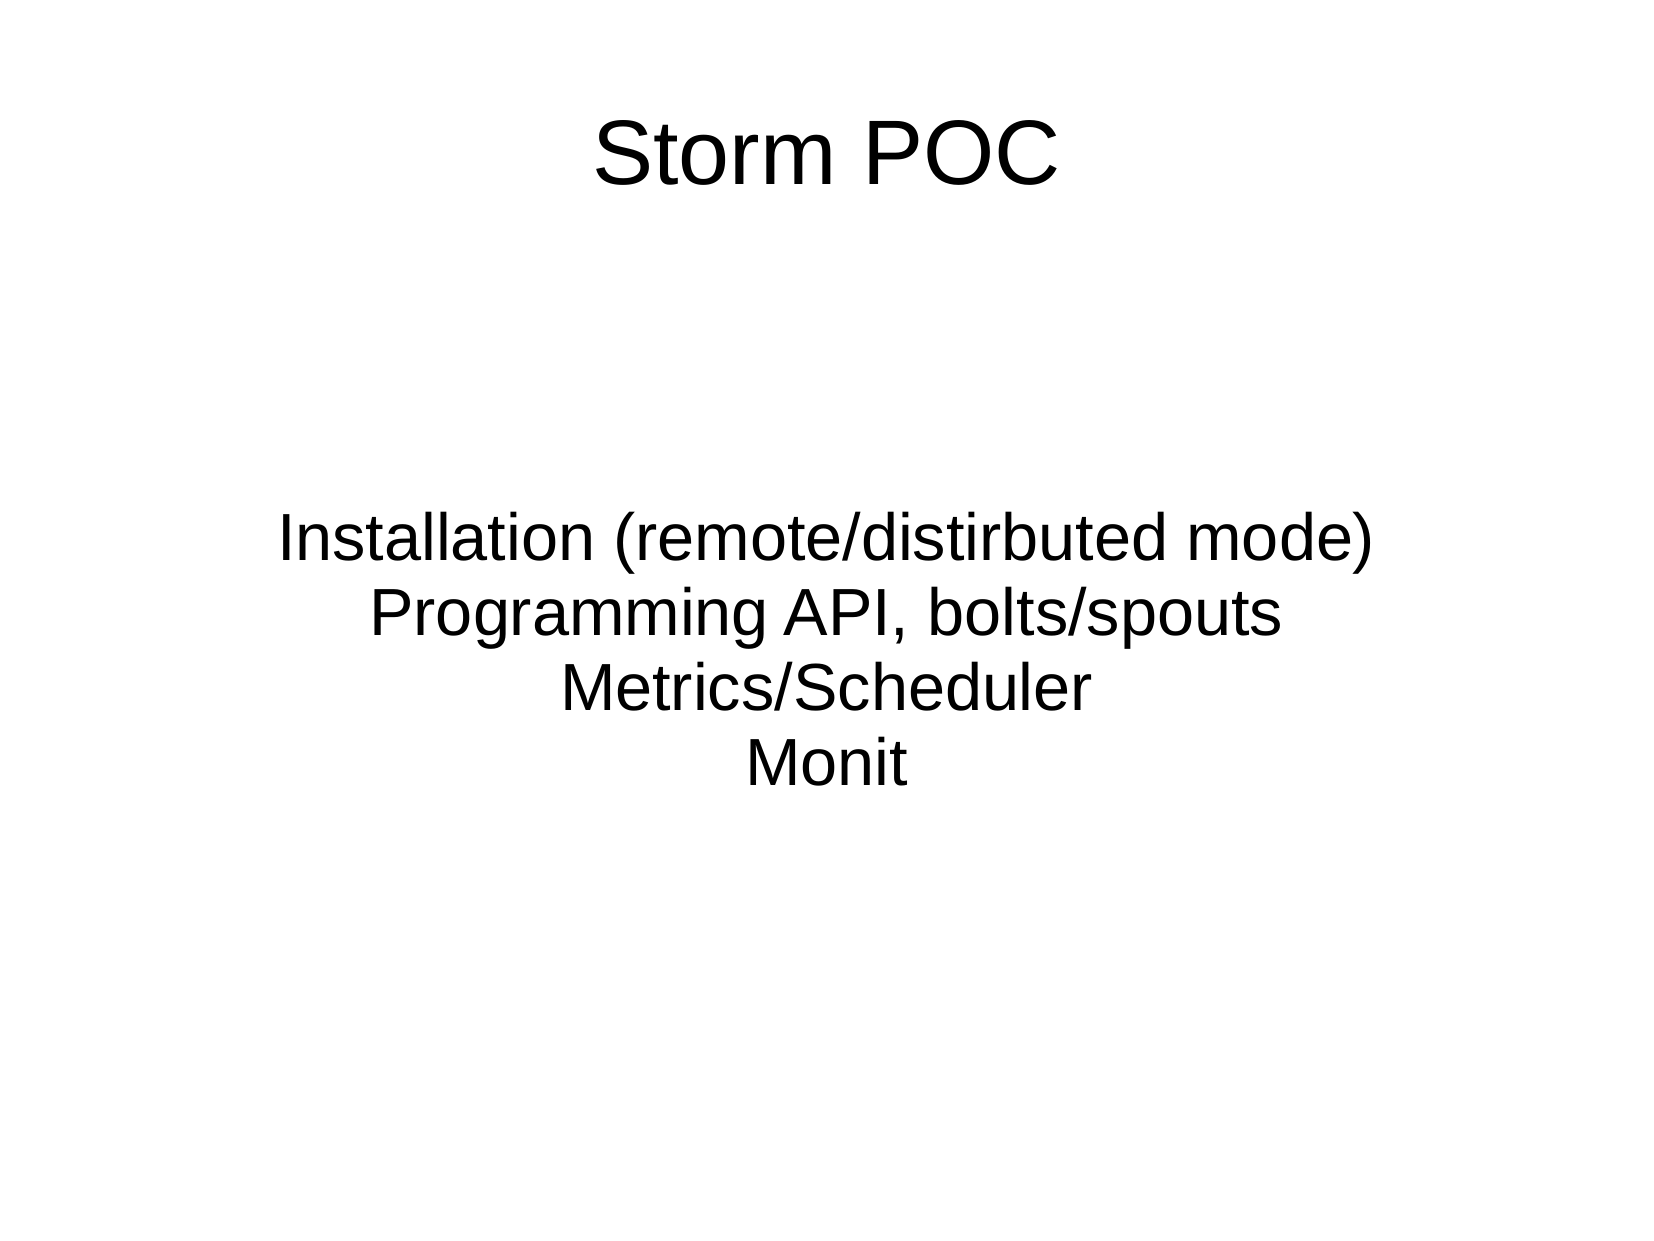

# Storm POC
Installation (remote/distirbuted mode)
Programming API, bolts/spouts
Metrics/Scheduler
Monit